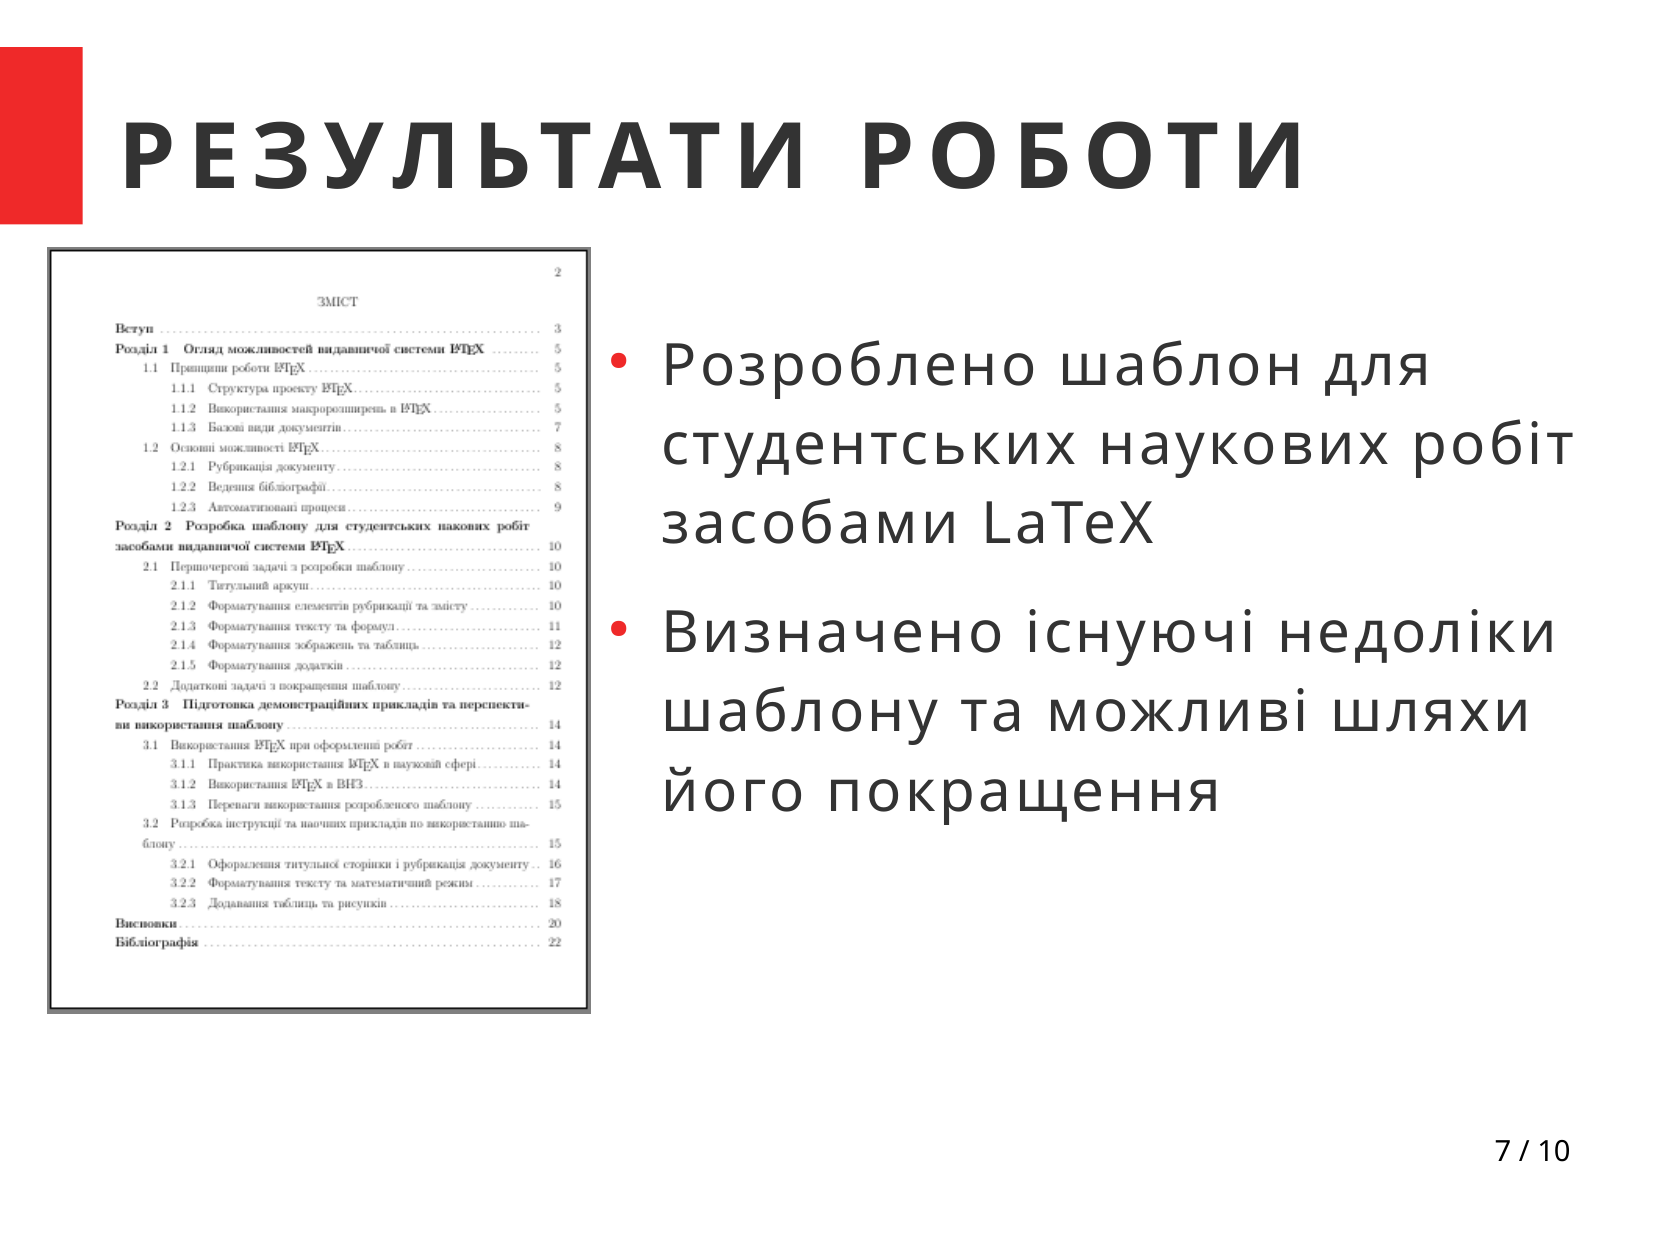

# Результати роботи
Розроблено шаблон для студентських наукових робіт засобами LaTeX
Визначено існуючі недоліки шаблону та можливі шляхи його покращення
7